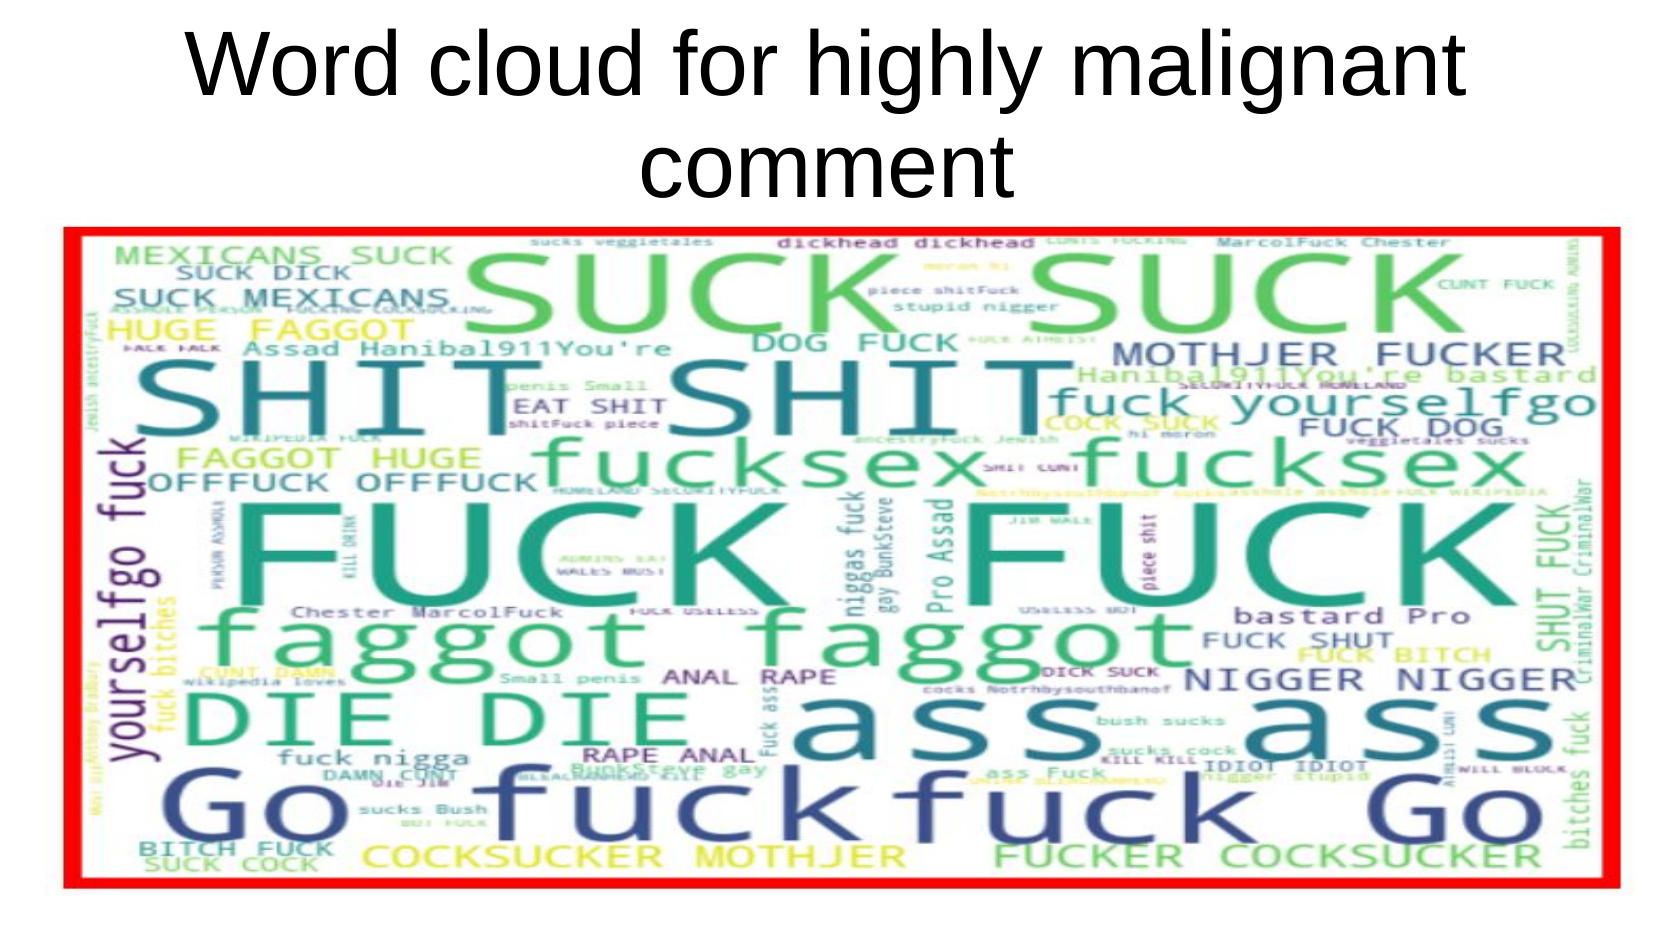

# Word cloud for highly malignant comment